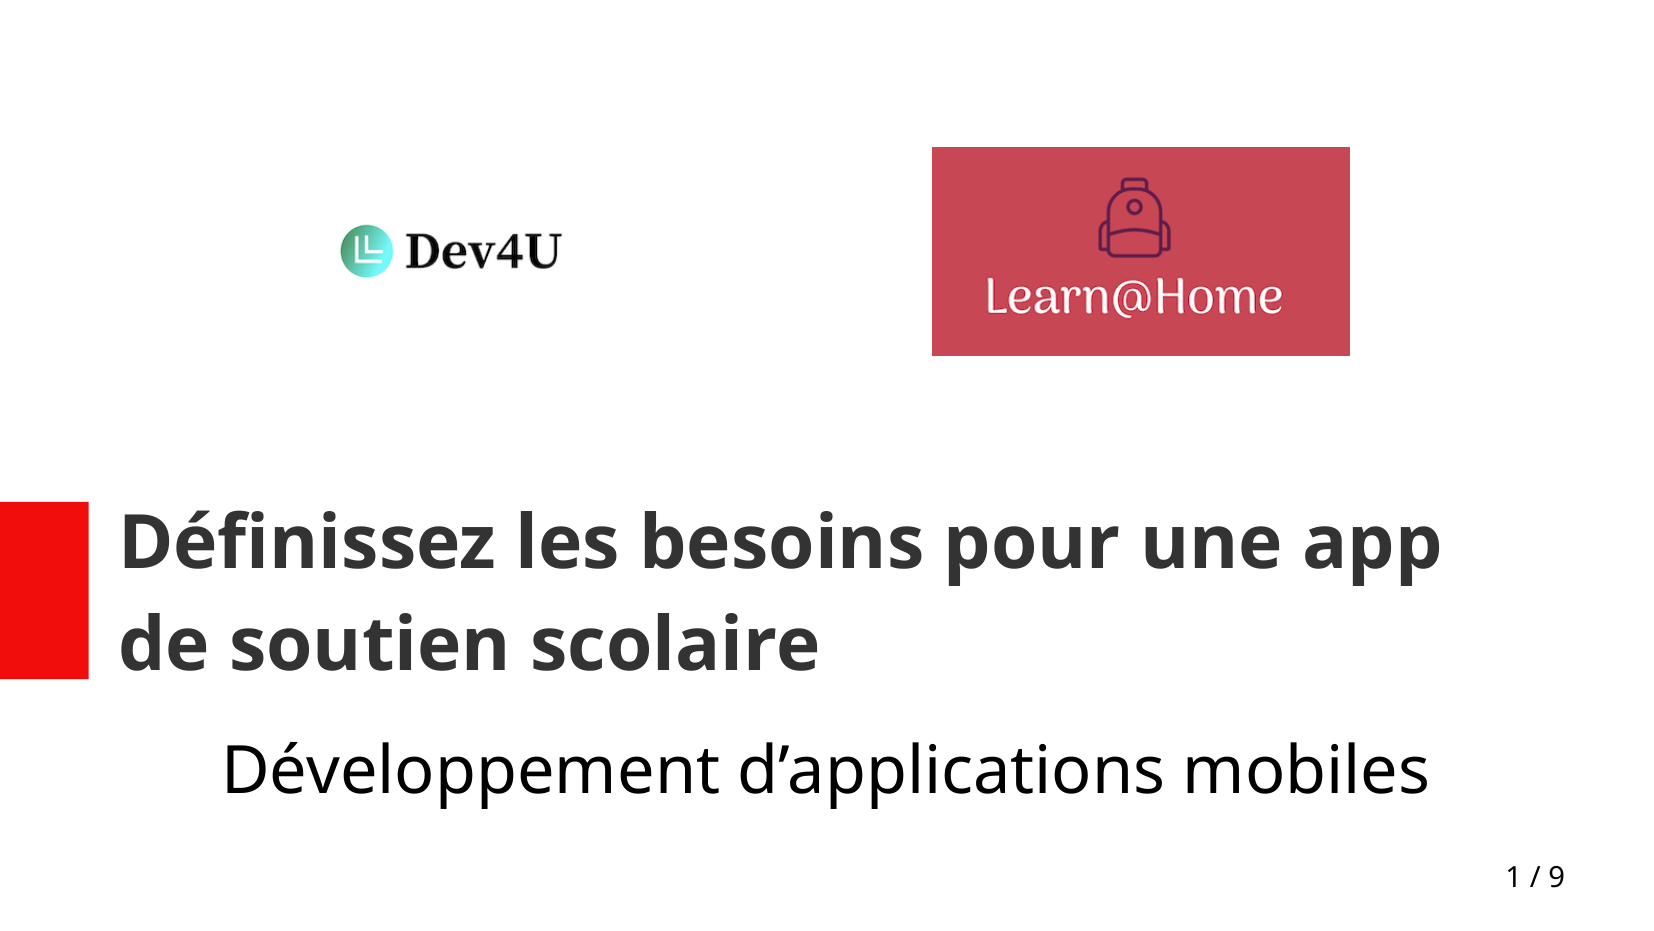

# Définissez les besoins pour une app de soutien scolaire
Développement d’applications mobiles
1